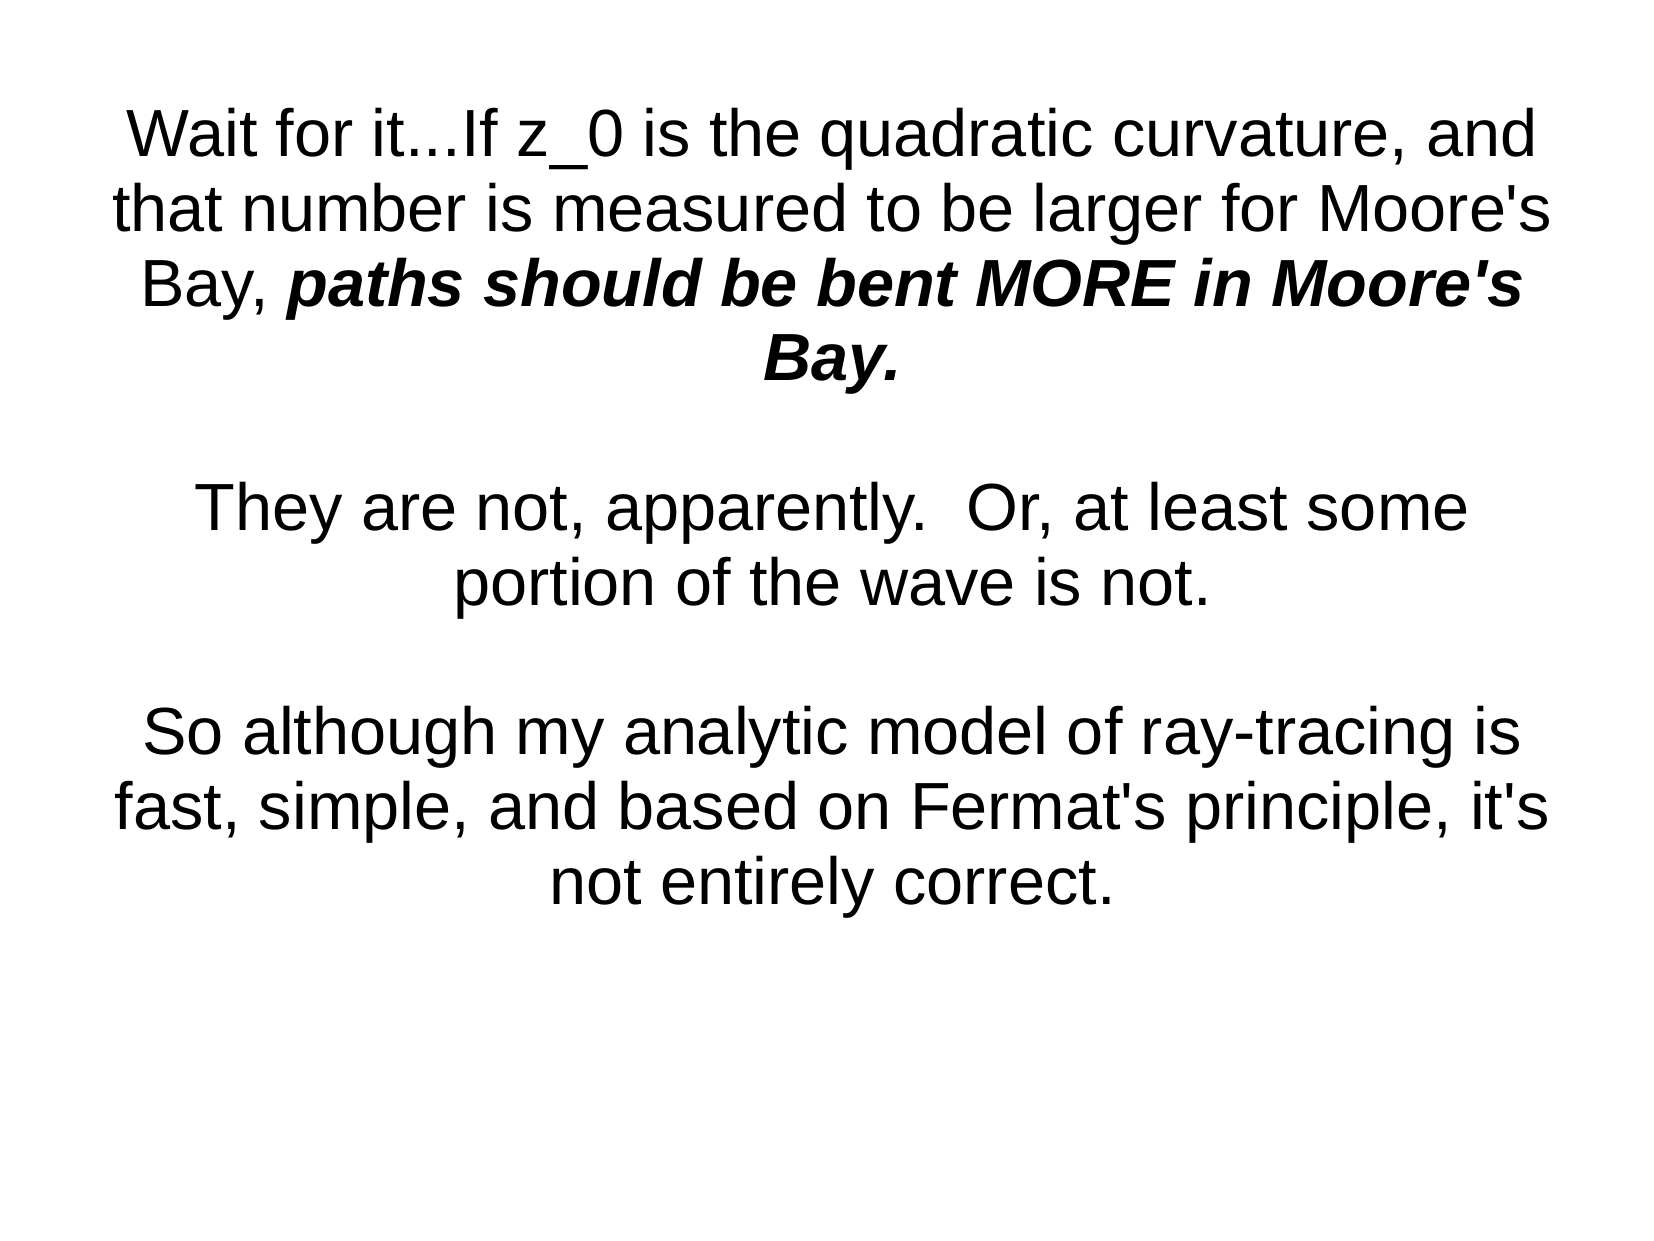

# Wait for it...If z_0 is the quadratic curvature, and that number is measured to be larger for Moore's Bay, paths should be bent MORE in Moore's Bay. They are not, apparently. Or, at least some portion of the wave is not. So although my analytic model of ray-tracing is fast, simple, and based on Fermat's principle, it's not entirely correct.